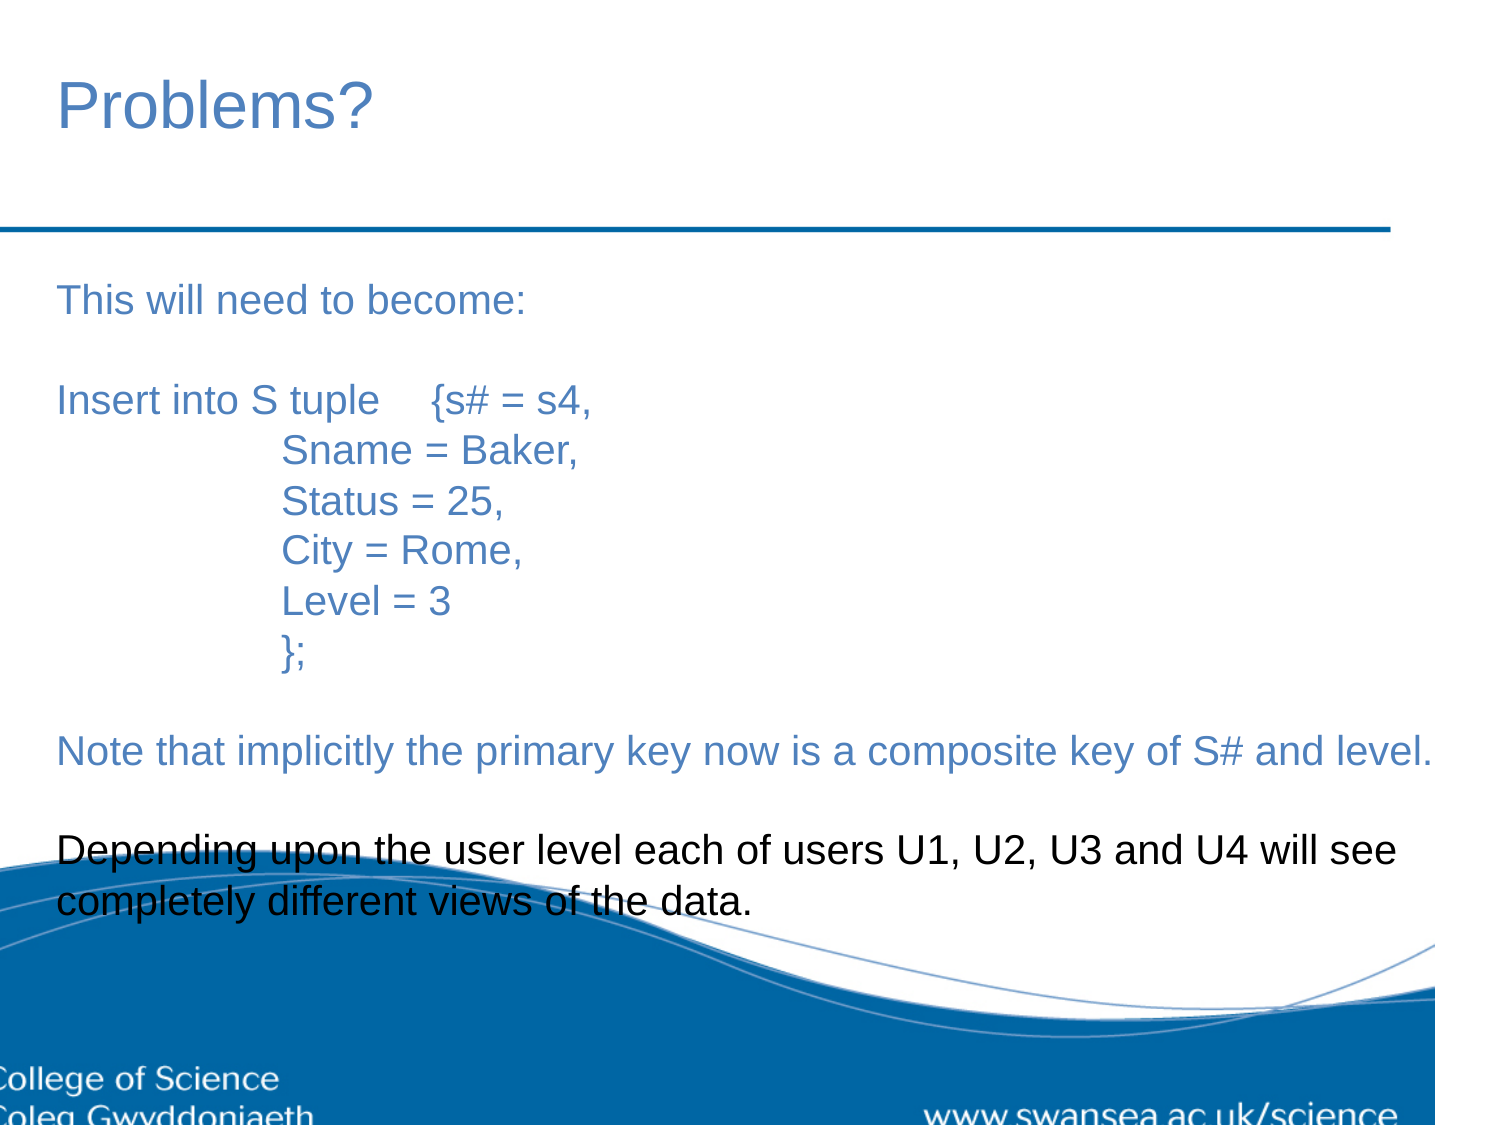

Problems?
This will need to become:
Insert into S tuple	{s# = s4,
			Sname = Baker,
			Status = 25,
			City = Rome,
			Level = 3
			};
Note that implicitly the primary key now is a composite key of S# and level.
Depending upon the user level each of users U1, U2, U3 and U4 will see completely different views of the data.